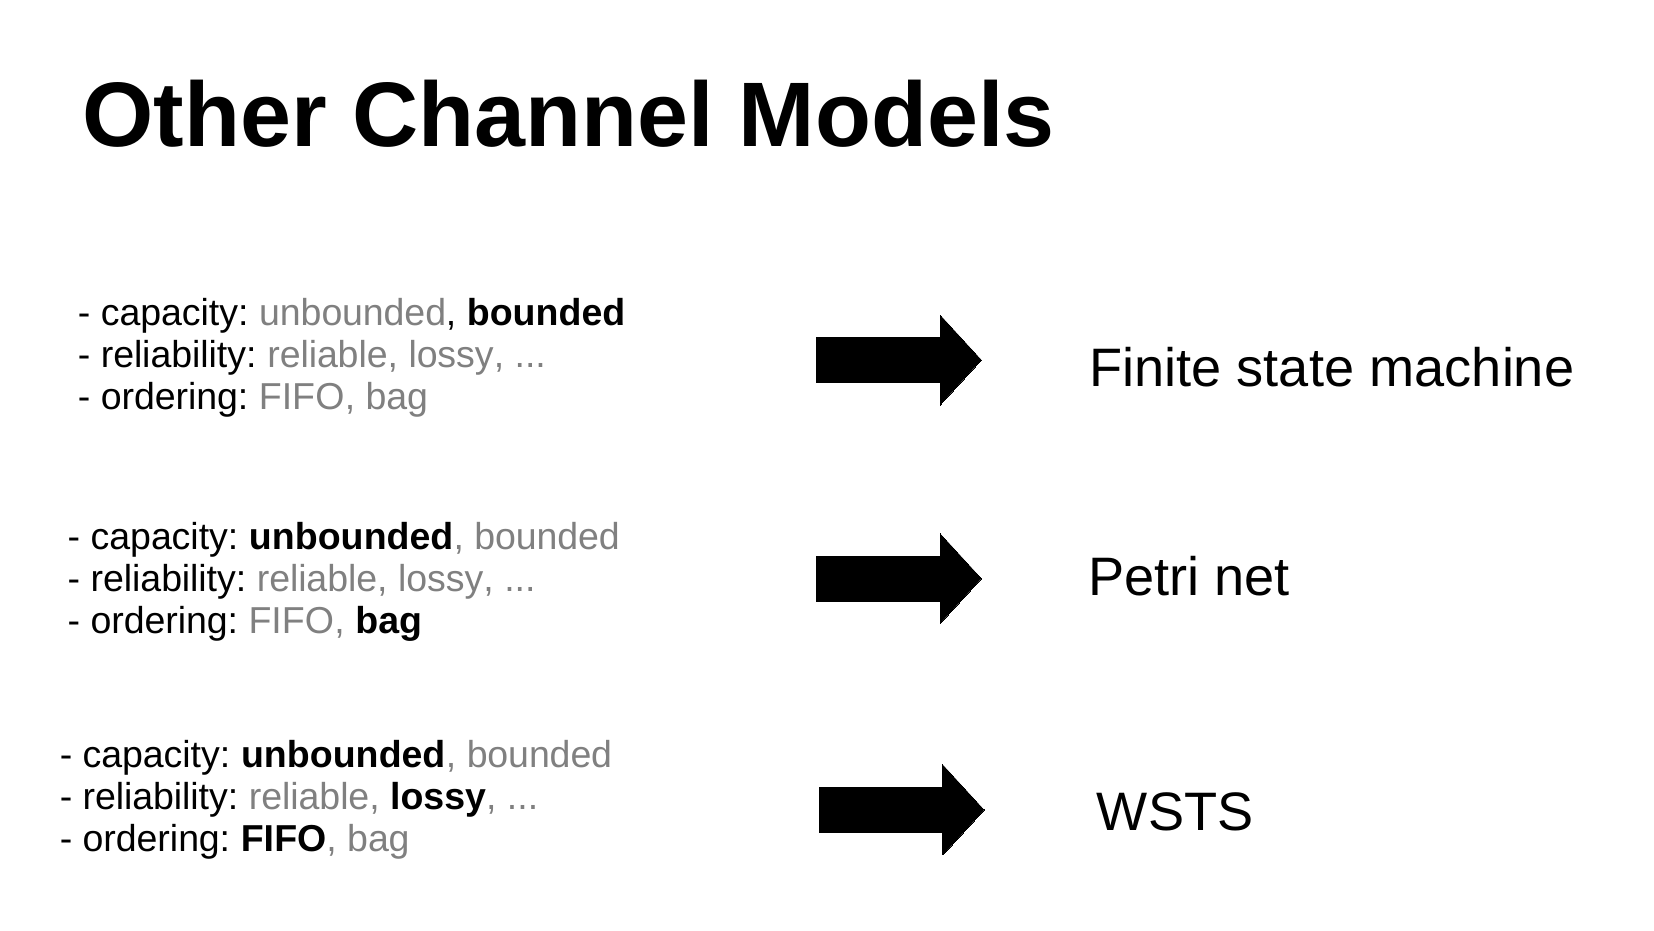

# Other Channel Models
- capacity: unbounded, bounded
- reliability: reliable, lossy, ...
- ordering: FIFO, bag
Finite state machine
- capacity: unbounded, bounded
- reliability: reliable, lossy, ...
- ordering: FIFO, bag
Petri net
- capacity: unbounded, bounded
- reliability: reliable, lossy, ...
- ordering: FIFO, bag
WSTS